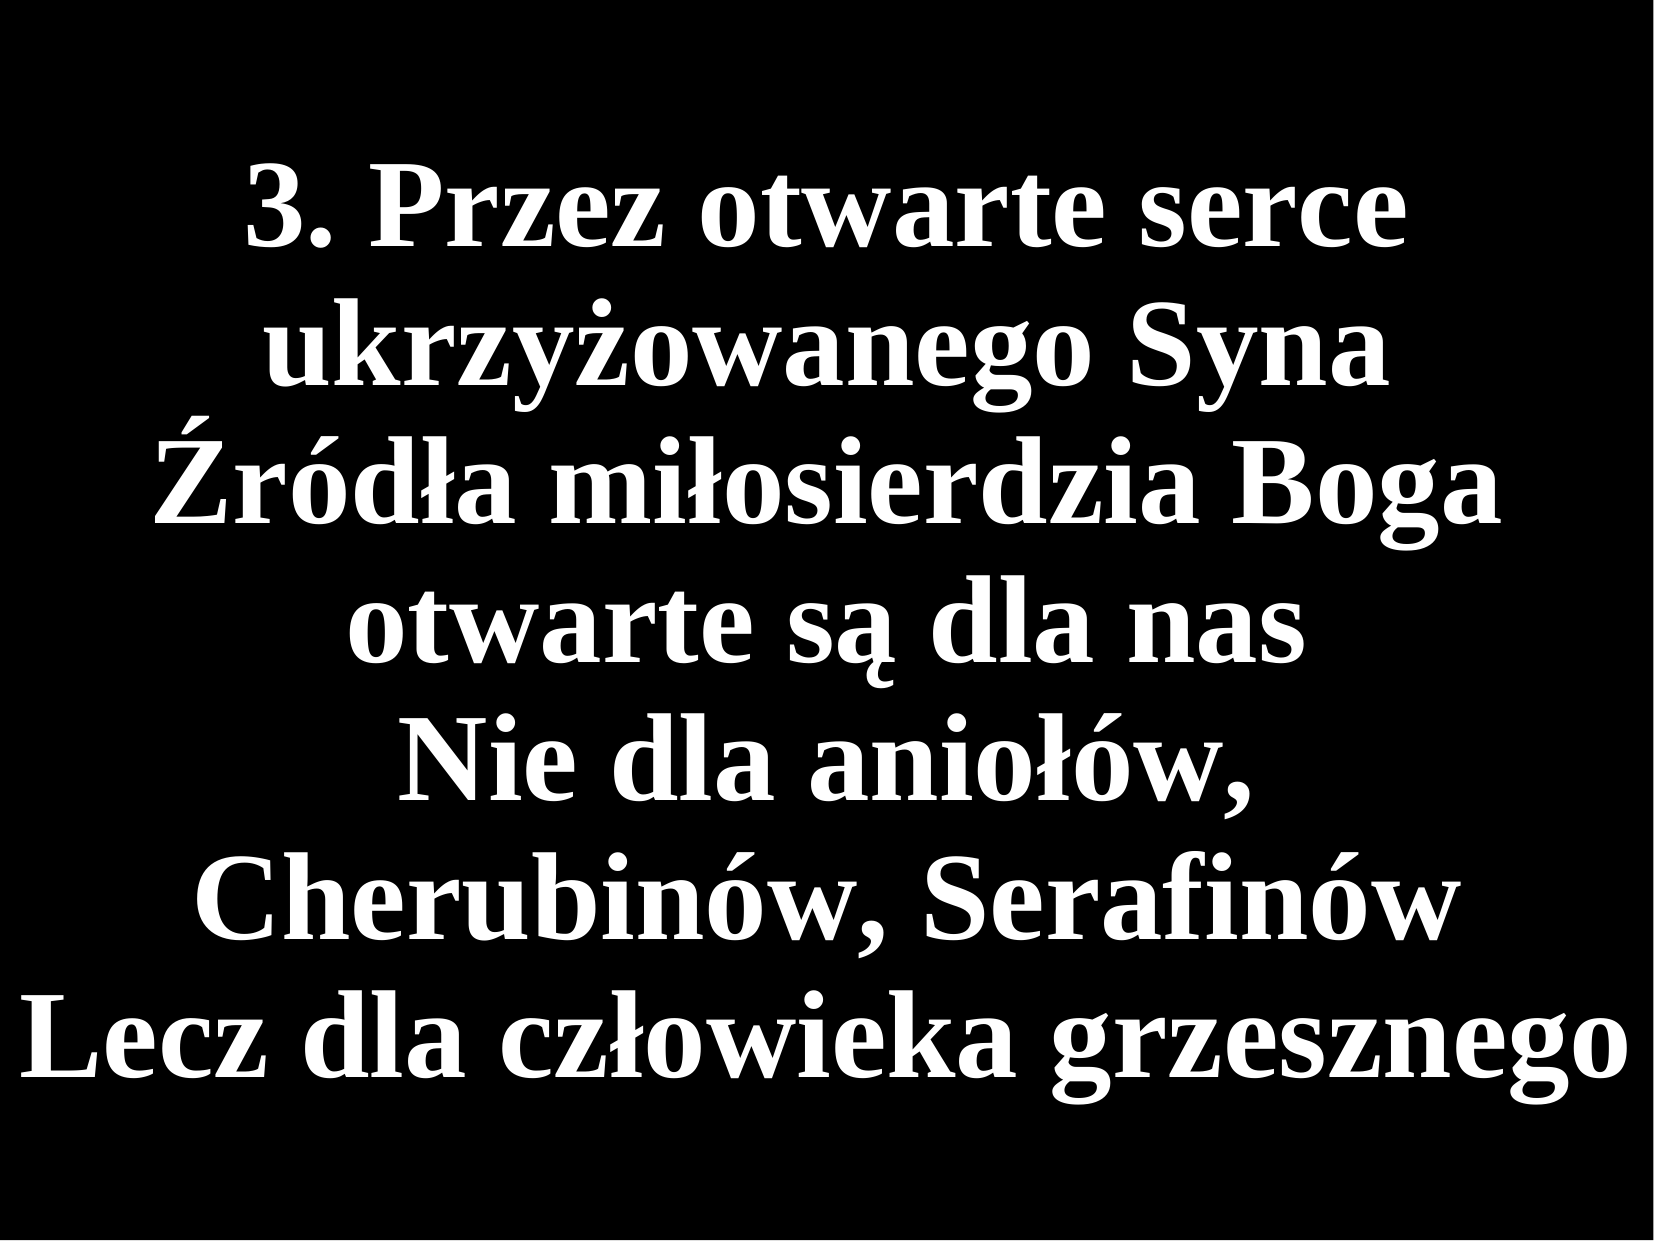

# 3. Przez otwarte serce ukrzyżowanego Syna Źródła miłosierdzia Boga otwarte są dla nas Nie dla aniołów, Cherubinów, Serafinów Lecz dla człowieka grzesznego